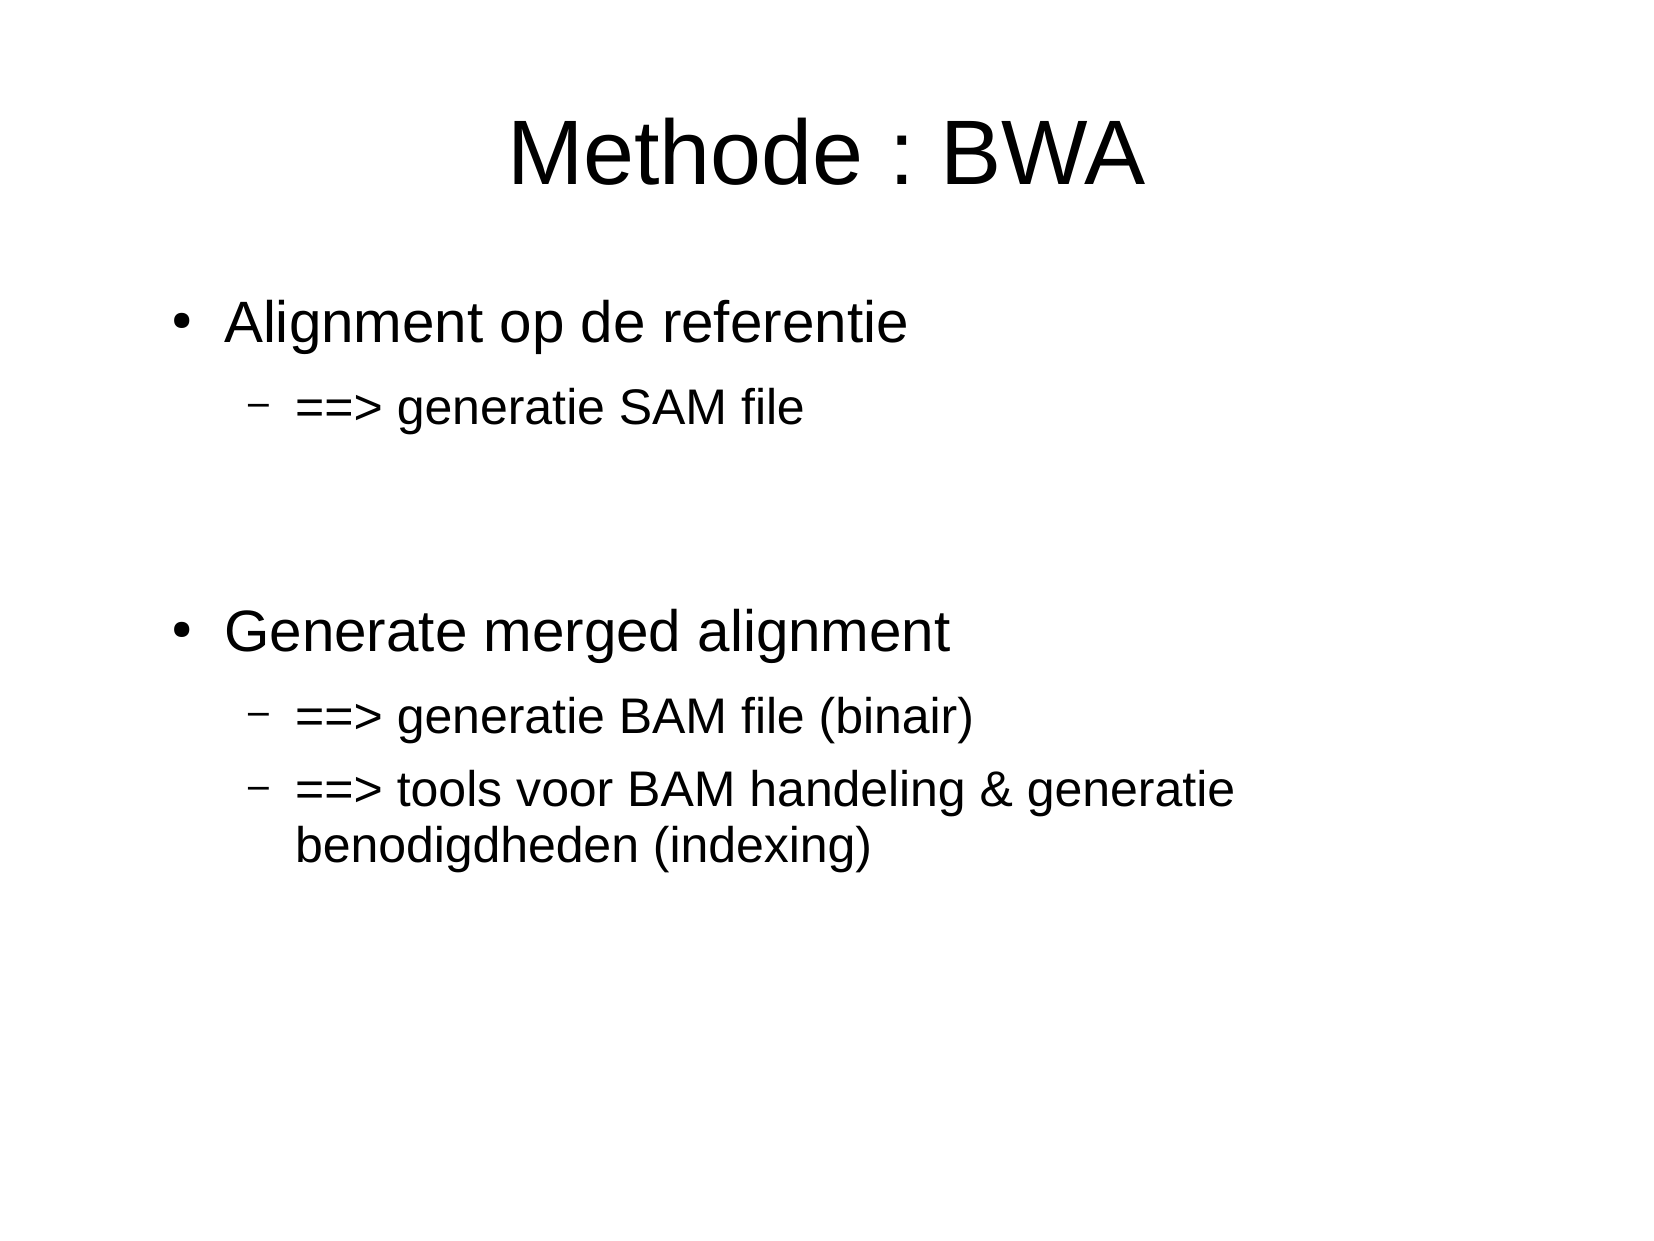

# Methode : BWA
Alignment op de referentie
==> generatie SAM file
Generate merged alignment
==> generatie BAM file (binair)
==> tools voor BAM handeling & generatie benodigdheden (indexing)